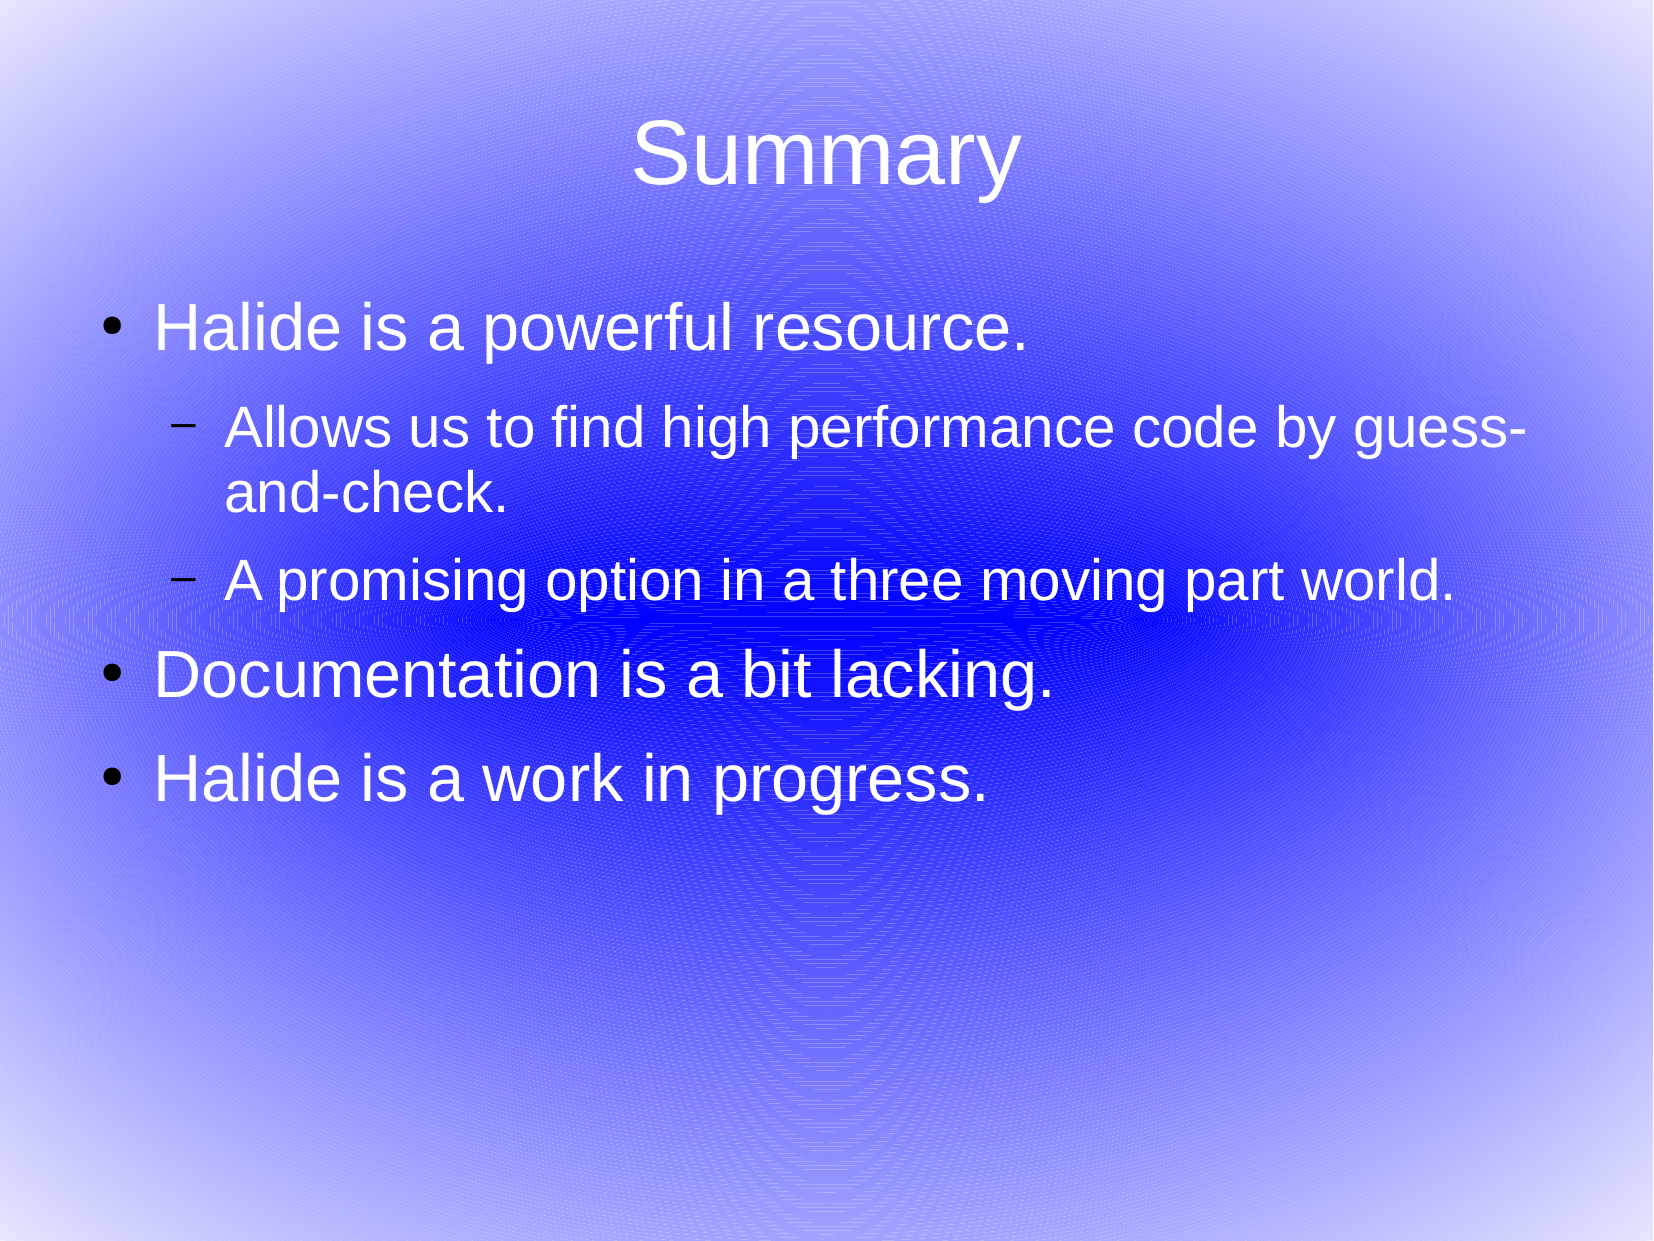

# Summary
Halide is a powerful resource.
Allows us to find high performance code by guess-and-check.
A promising option in a three moving part world.
Documentation is a bit lacking.
Halide is a work in progress.